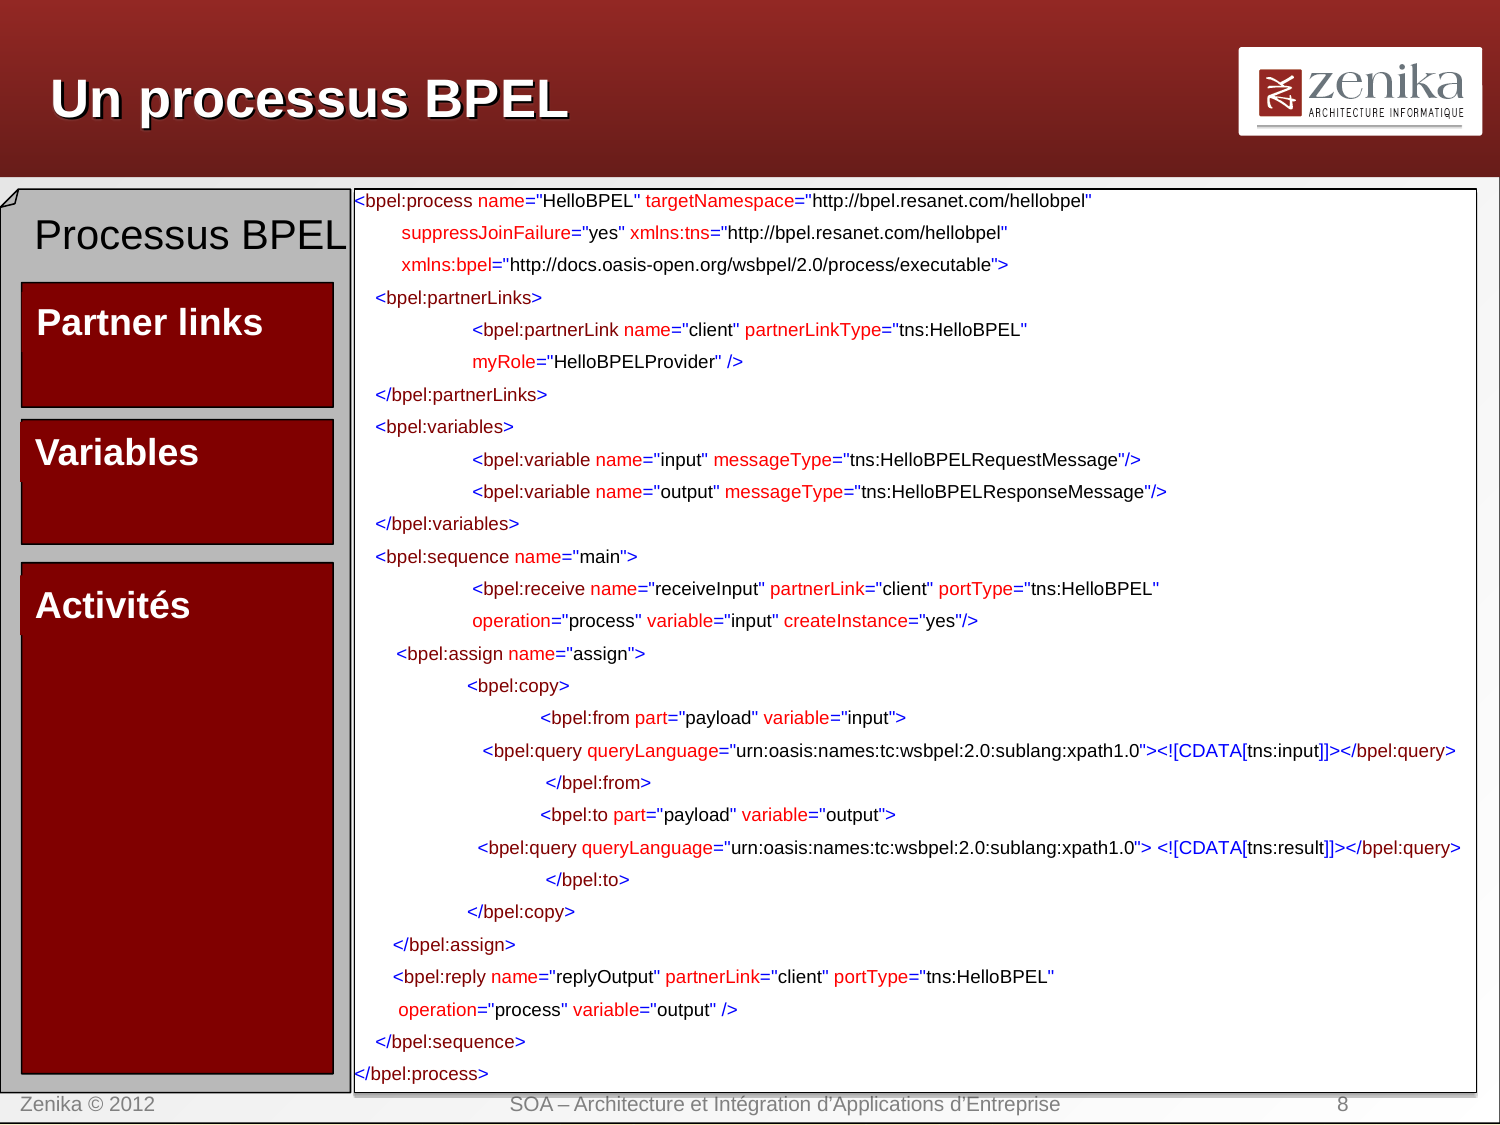

# Un processus BPEL
<bpel:process name="HelloBPEL" targetNamespace="http://bpel.resanet.com/hellobpel"
 suppressJoinFailure="yes" xmlns:tns="http://bpel.resanet.com/hellobpel"
 xmlns:bpel="http://docs.oasis-open.org/wsbpel/2.0/process/executable">
 <bpel:partnerLinks>
 		 <bpel:partnerLink name="client" partnerLinkType="tns:HelloBPEL"
 		 myRole="HelloBPELProvider" />
 </bpel:partnerLinks>
 <bpel:variables>
 		 <bpel:variable name="input" messageType="tns:HelloBPELRequestMessage"/>
 		 <bpel:variable name="output" messageType="tns:HelloBPELResponseMessage"/>
 </bpel:variables>
 <bpel:sequence name="main">
 		 <bpel:receive name="receiveInput" partnerLink="client" portType="tns:HelloBPEL"
 	 operation="process" variable="input" createInstance="yes"/>
 <bpel:assign name="assign">
 		<bpel:copy>
 			<bpel:from part="payload" variable="input">
 		 <bpel:query queryLanguage="urn:oasis:names:tc:wsbpel:2.0:sublang:xpath1.0"><![CDATA[tns:input]]></bpel:query>
 		 	 </bpel:from>
 			<bpel:to part="payload" variable="output">
 		 <bpel:query queryLanguage="urn:oasis:names:tc:wsbpel:2.0:sublang:xpath1.0"> <![CDATA[tns:result]]></bpel:query>
 			 </bpel:to>
 		</bpel:copy>
 	</bpel:assign>
 	<bpel:reply name="replyOutput" partnerLink="client" portType="tns:HelloBPEL"
 	 operation="process" variable="output" />
 </bpel:sequence>
</bpel:process>
Processus BPEL
Partner links
Variables
Activités